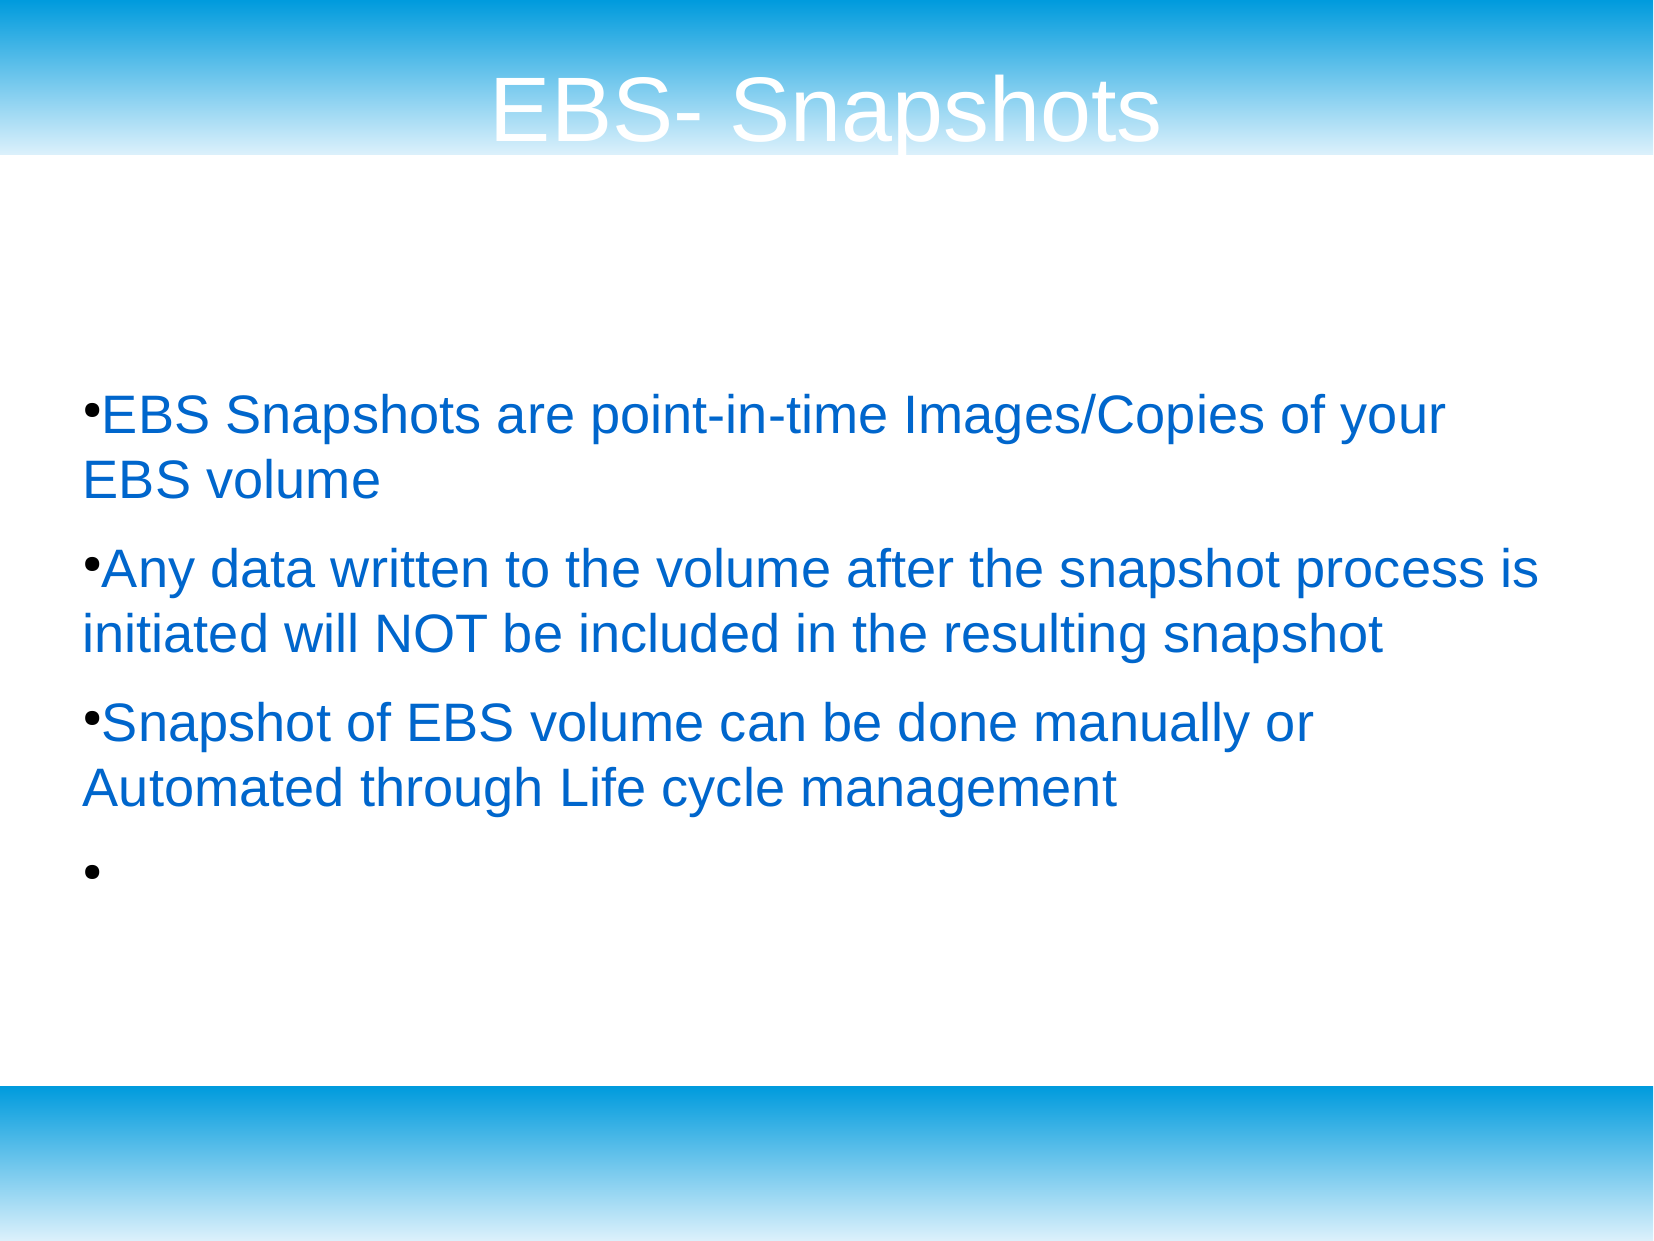

# EBS- Snapshots
EBS Snapshots are point-in-time Images/Copies of your EBS volume
Any data written to the volume after the snapshot process is initiated will NOT be included in the resulting snapshot
Snapshot of EBS volume can be done manually or Automated through Life cycle management